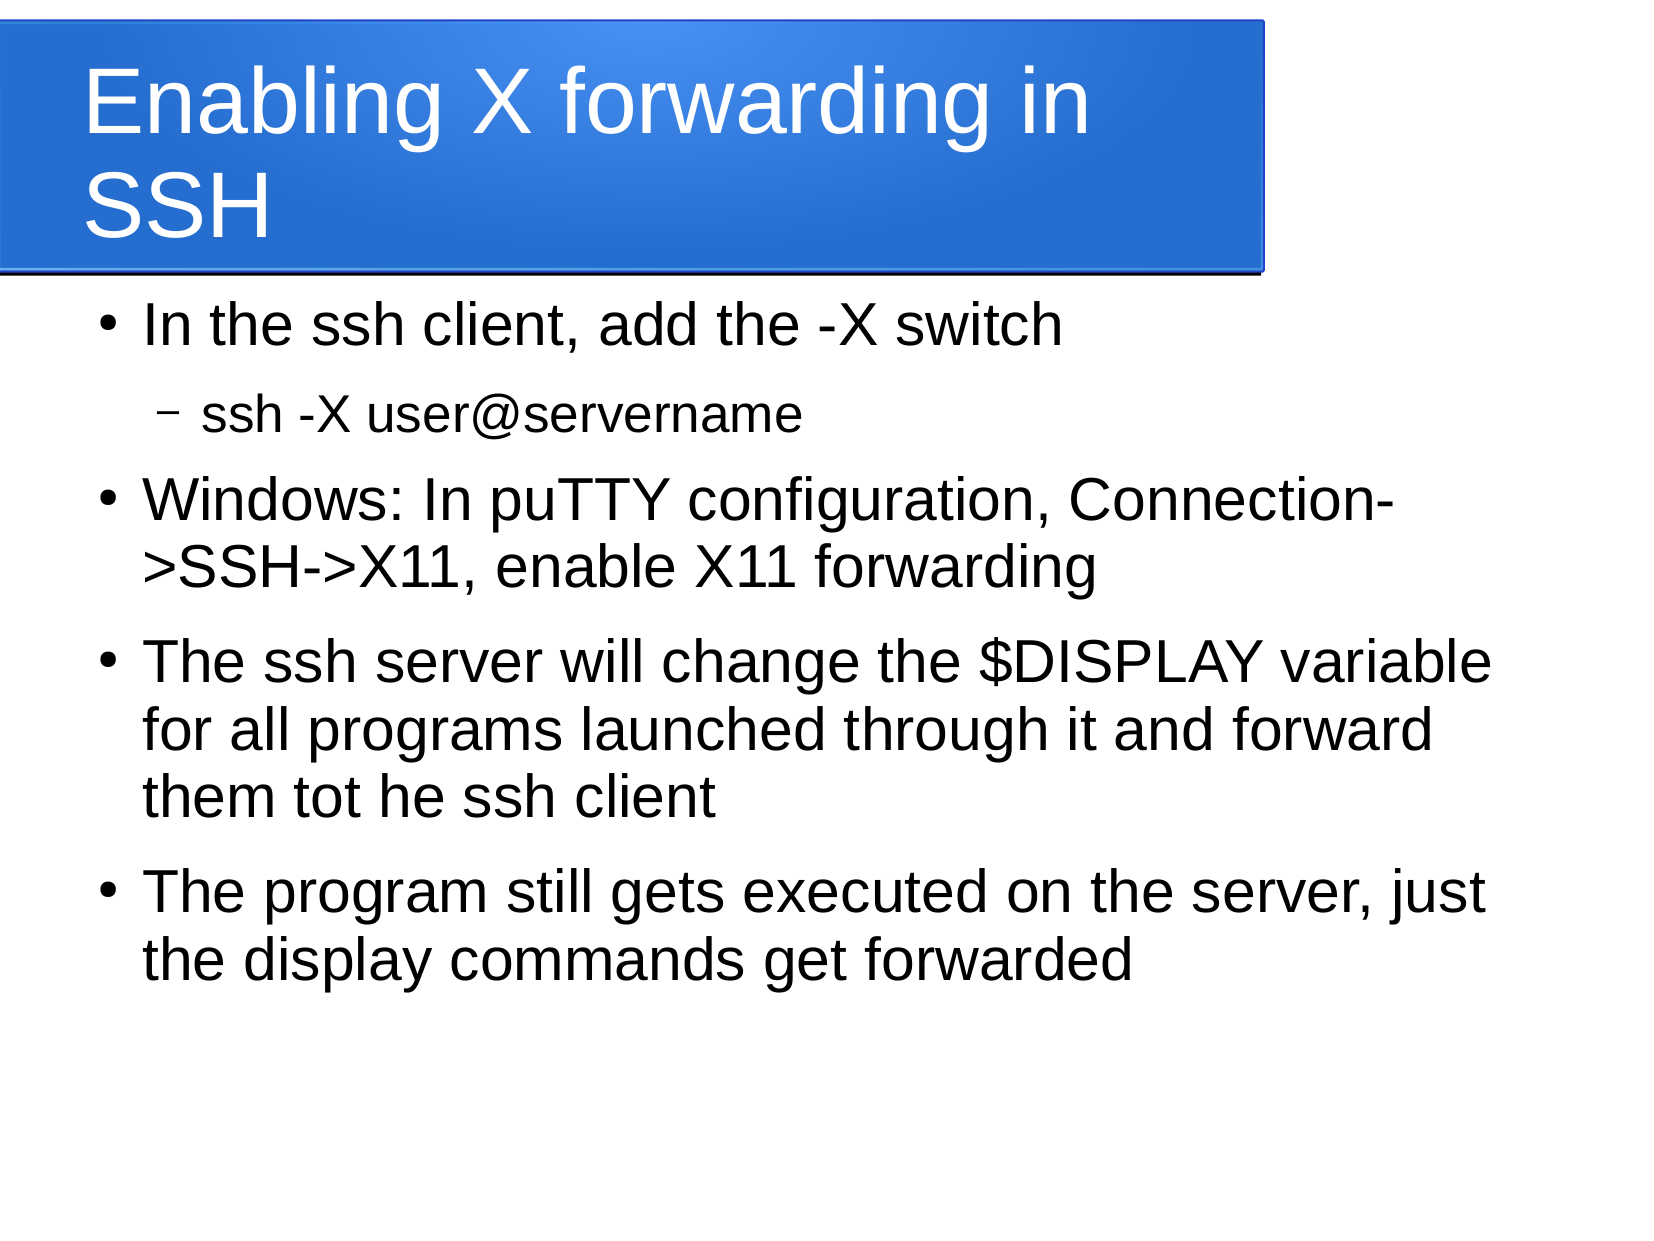

# Enabling X forwarding in SSH
In the ssh client, add the -X switch
ssh -X user@servername
Windows: In puTTY configuration, Connection->SSH->X11, enable X11 forwarding
The ssh server will change the $DISPLAY variable for all programs launched through it and forward them tot he ssh client
The program still gets executed on the server, just the display commands get forwarded